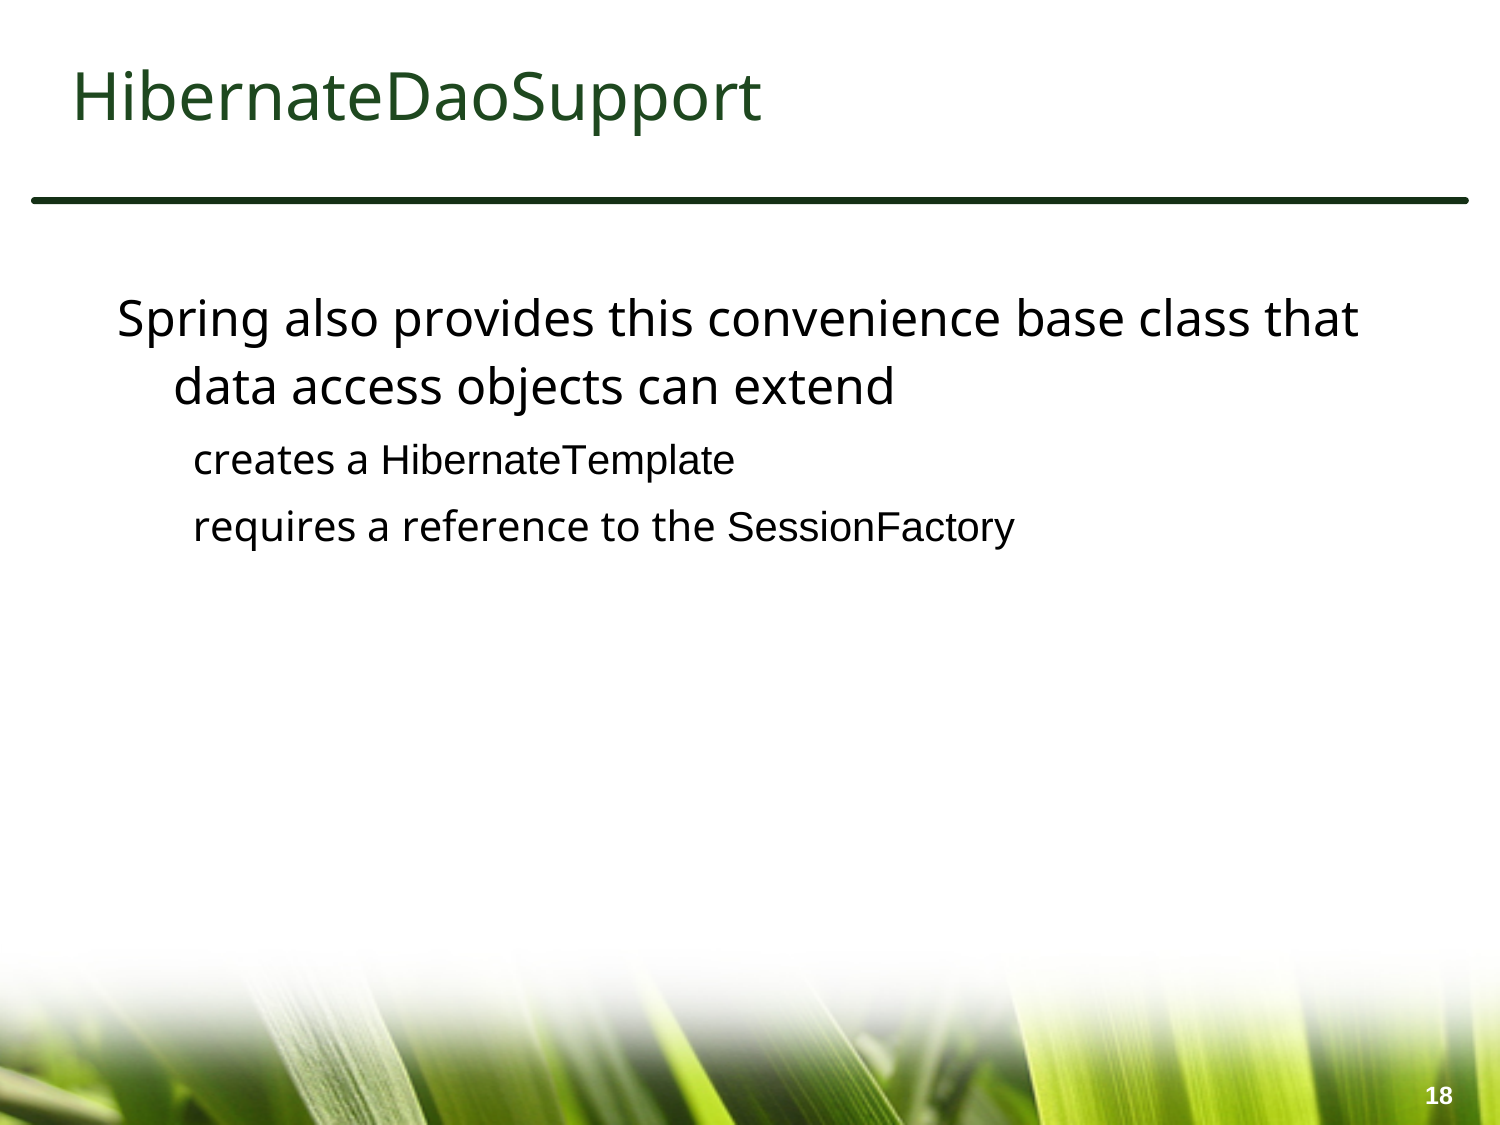

# HibernateDaoSupport
Spring also provides this convenience base class that data access objects can extend
creates a HibernateTemplate
requires a reference to the SessionFactory